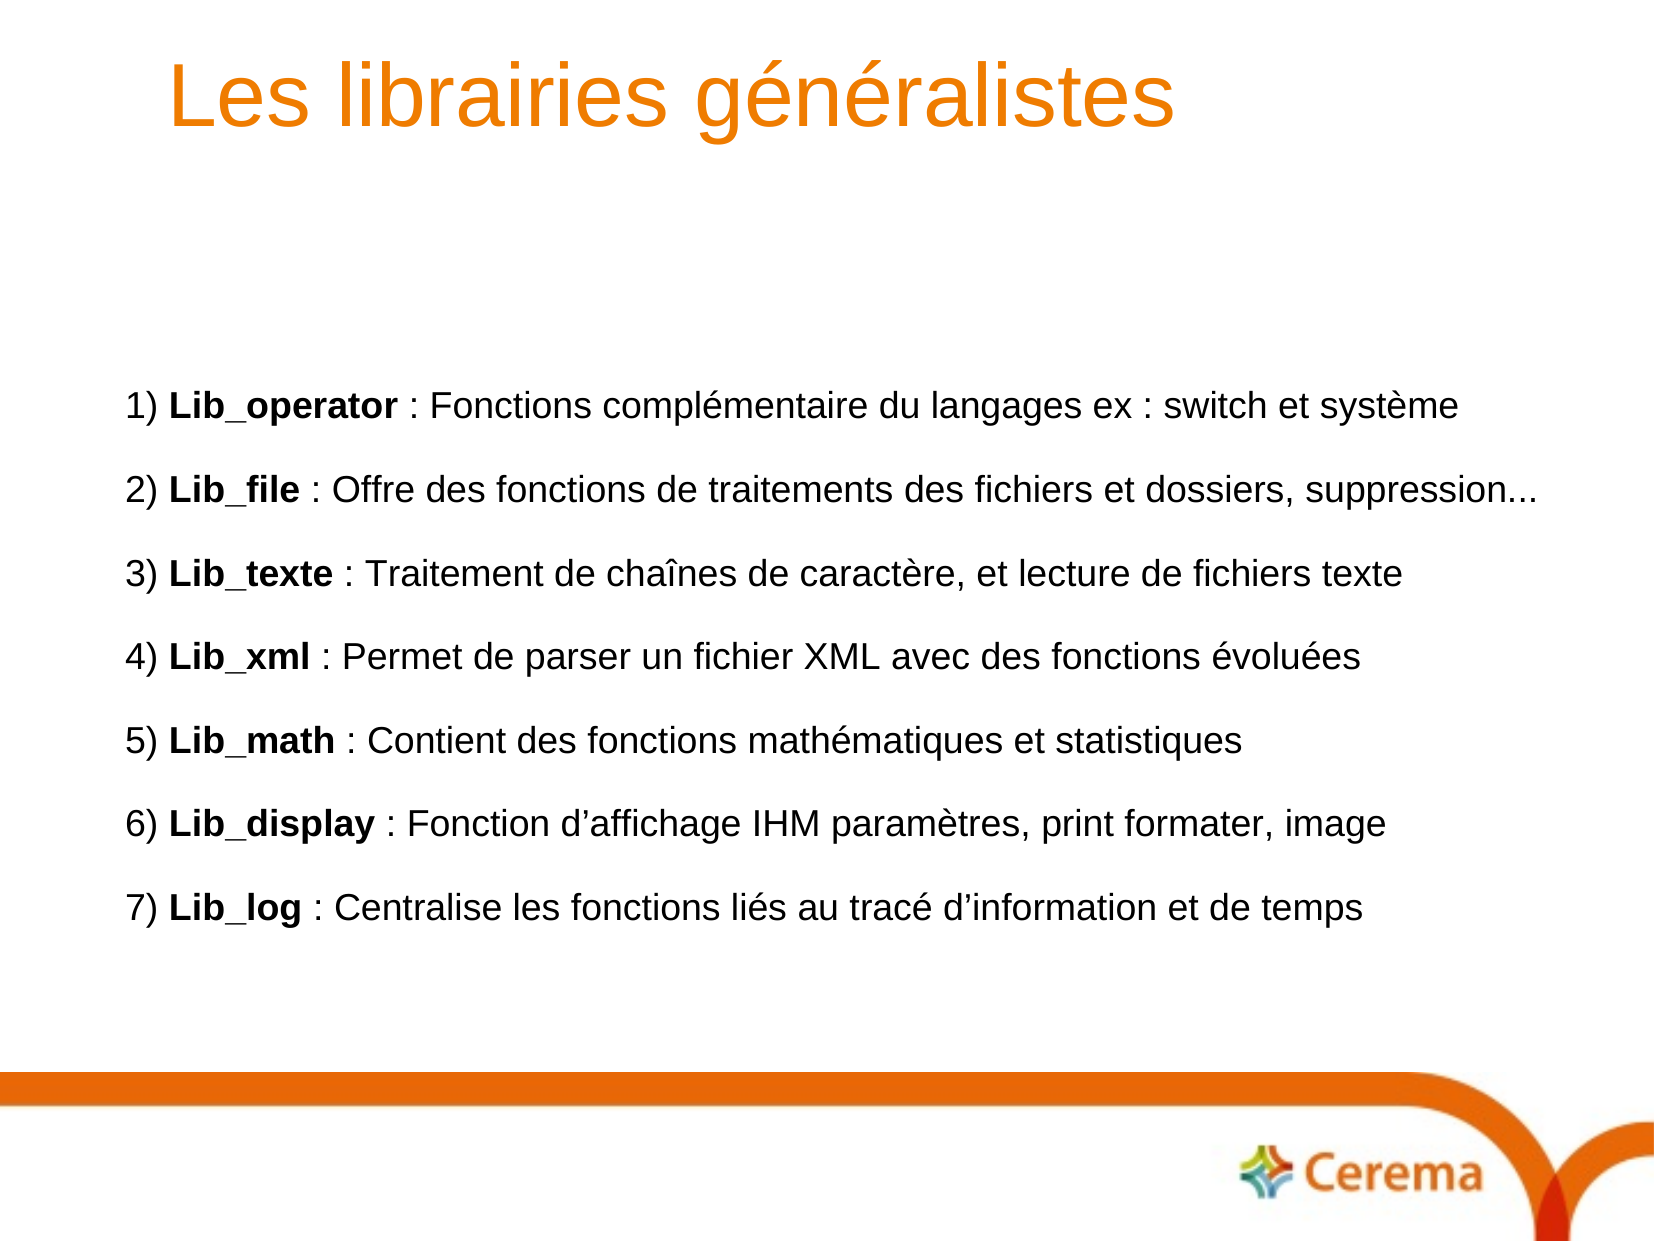

Les librairies généralistes
1) Lib_operator : Fonctions complémentaire du langages ex : switch et système
2) Lib_file : Offre des fonctions de traitements des fichiers et dossiers, suppression...
3) Lib_texte : Traitement de chaînes de caractère, et lecture de fichiers texte
4) Lib_xml : Permet de parser un fichier XML avec des fonctions évoluées
5) Lib_math : Contient des fonctions mathématiques et statistiques
6) Lib_display : Fonction d’affichage IHM paramètres, print formater, image
7) Lib_log : Centralise les fonctions liés au tracé d’information et de temps